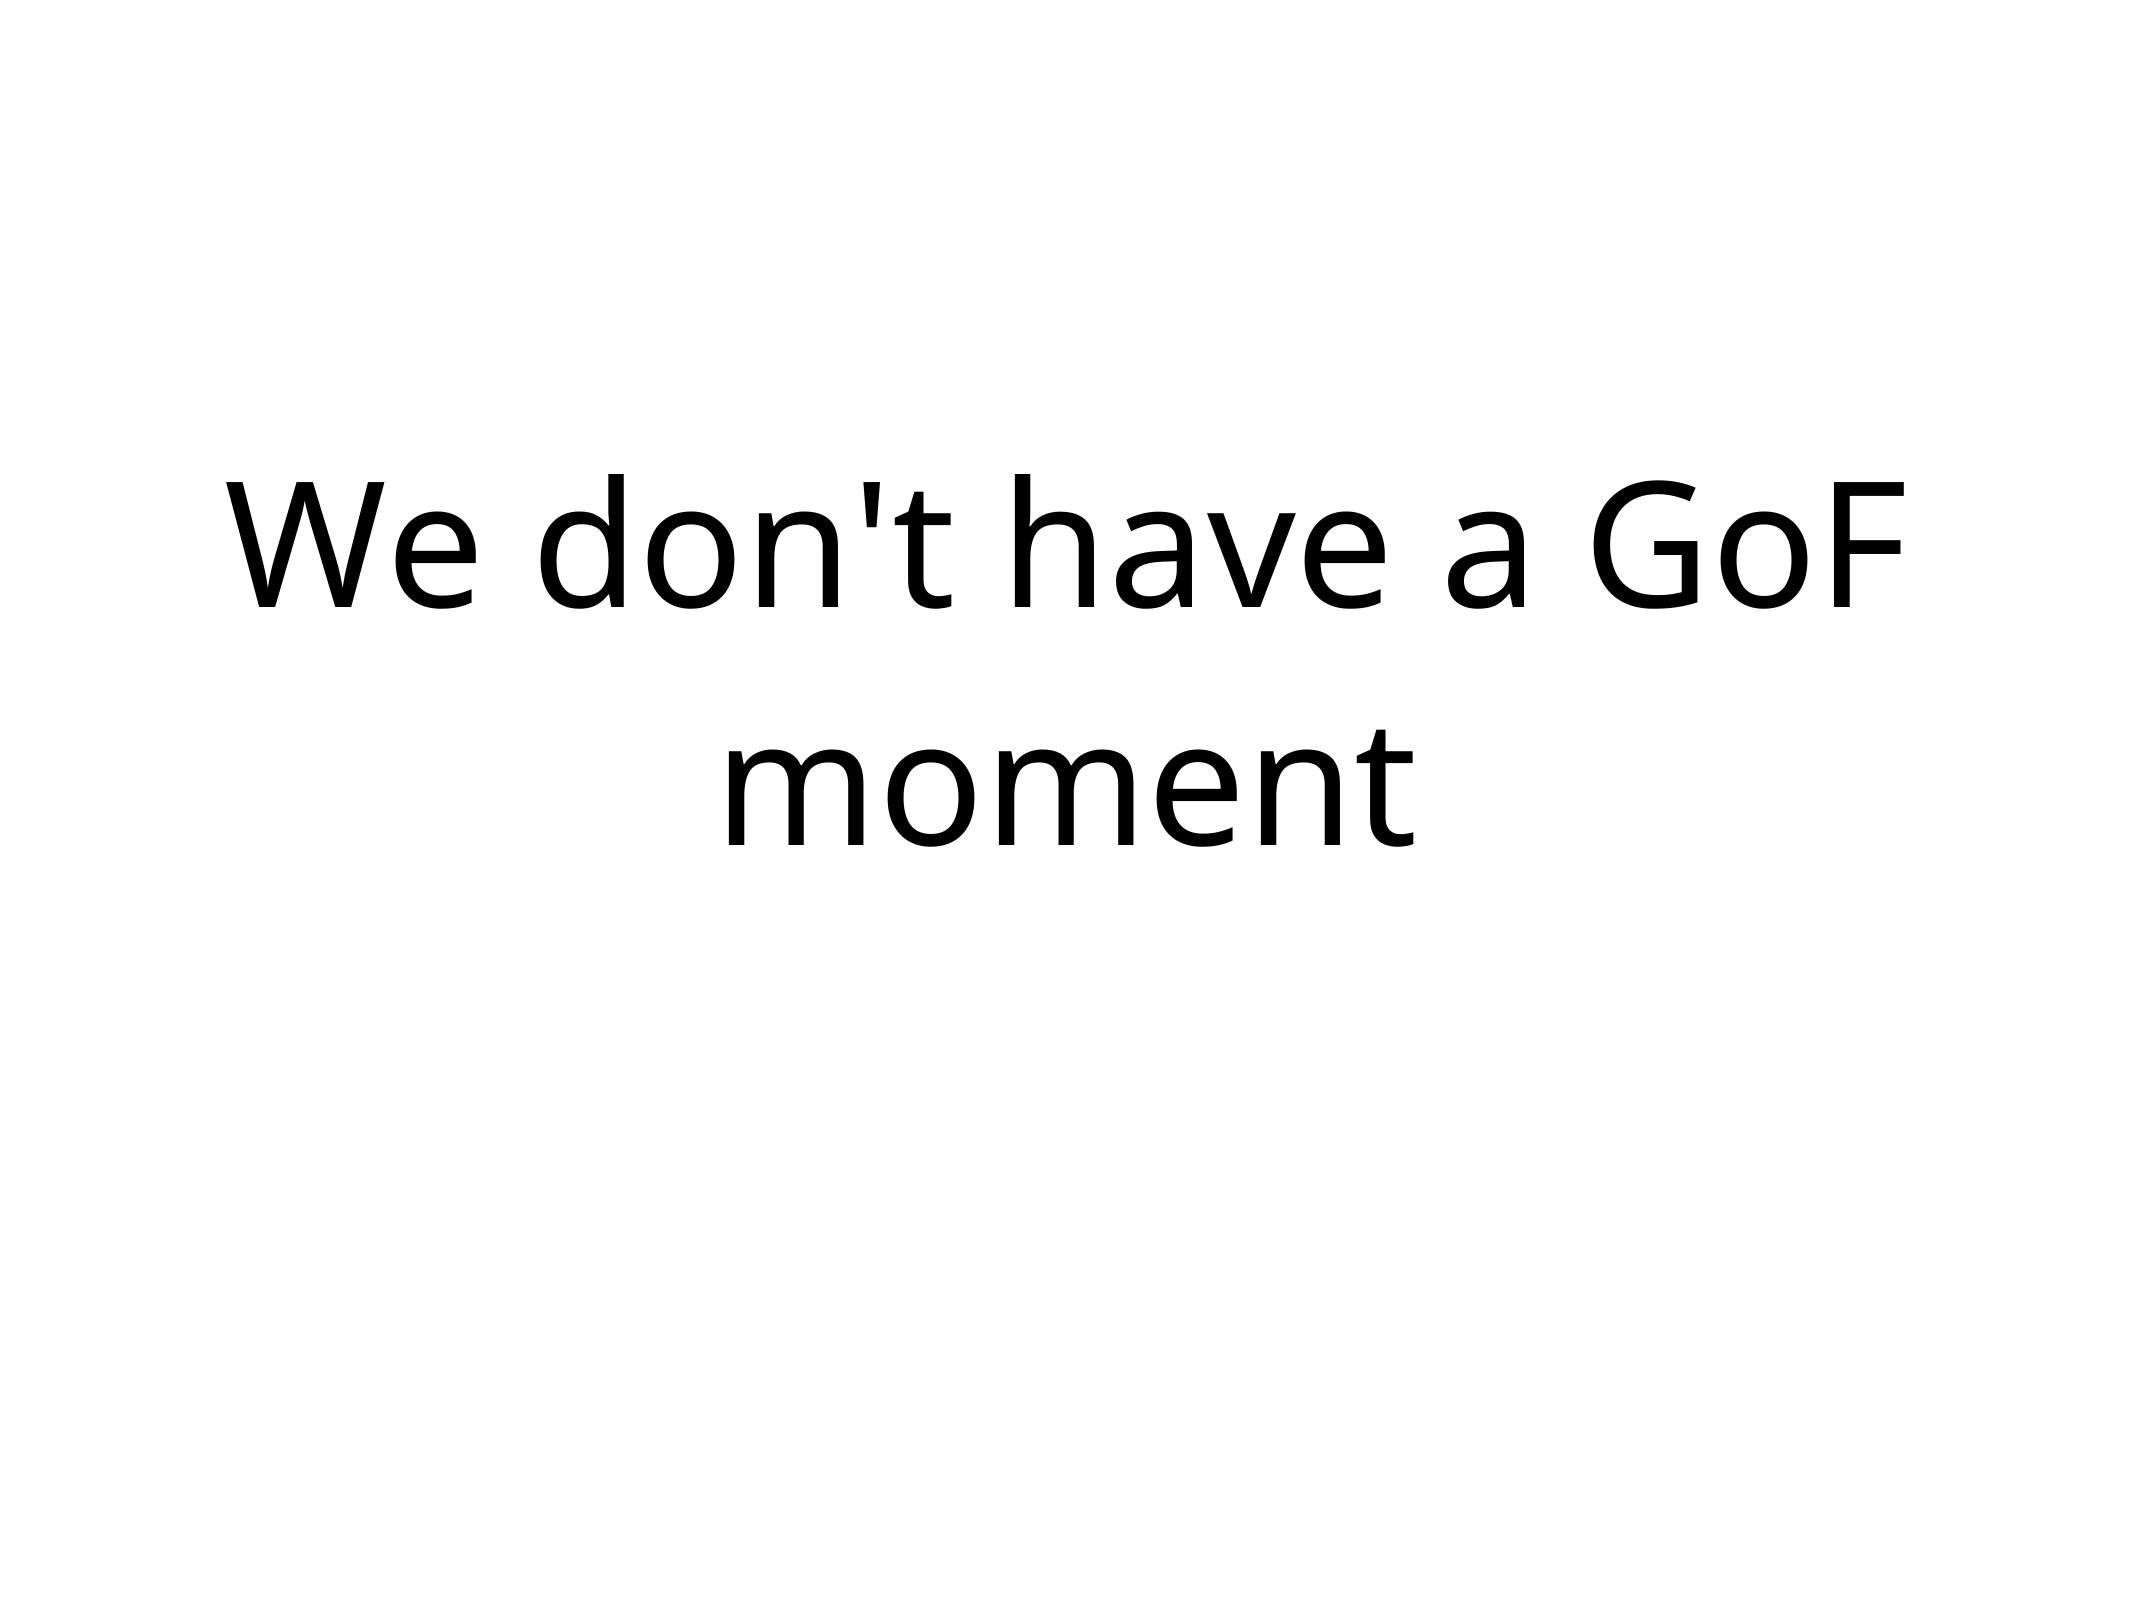

# We don't have a GoF moment